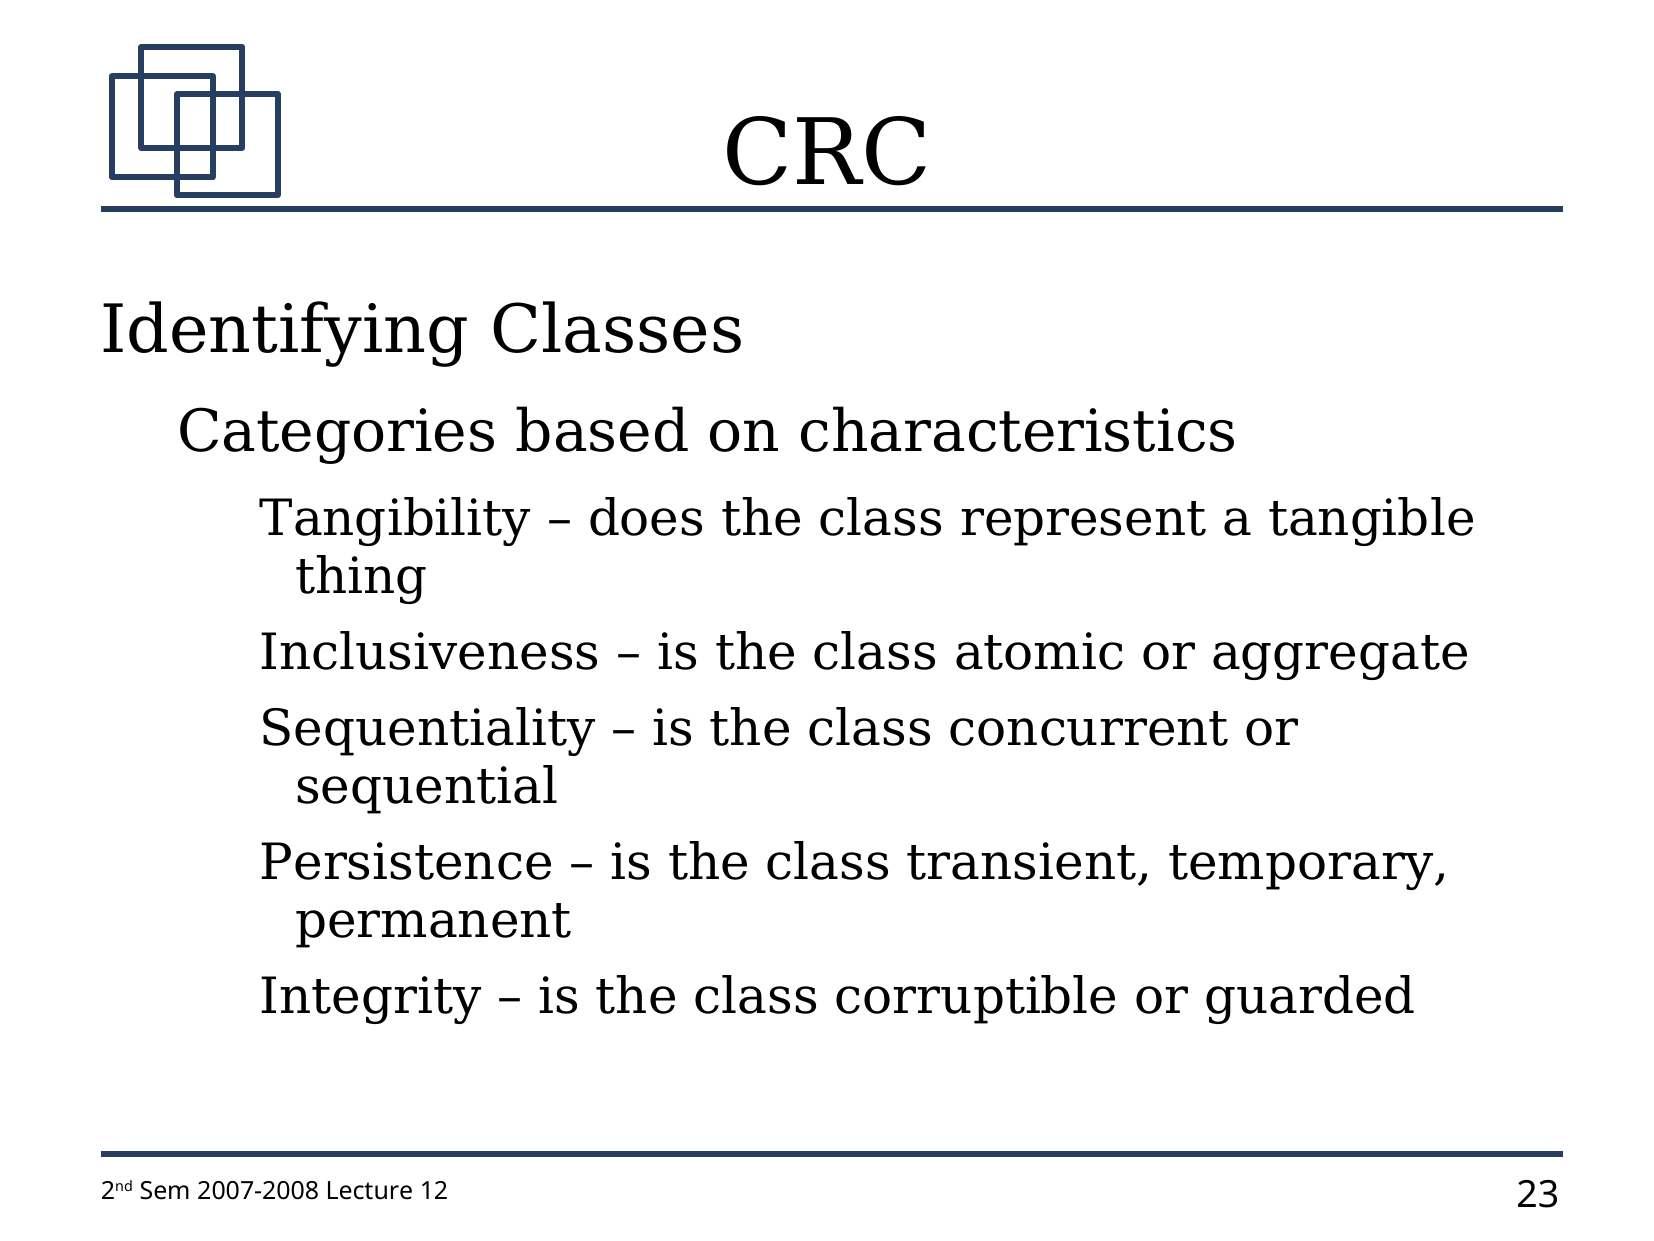

# CRC
Identifying Classes
Categories based on characteristics
Tangibility – does the class represent a tangible thing
Inclusiveness – is the class atomic or aggregate
Sequentiality – is the class concurrent or sequential
Persistence – is the class transient, temporary, permanent
Integrity – is the class corruptible or guarded